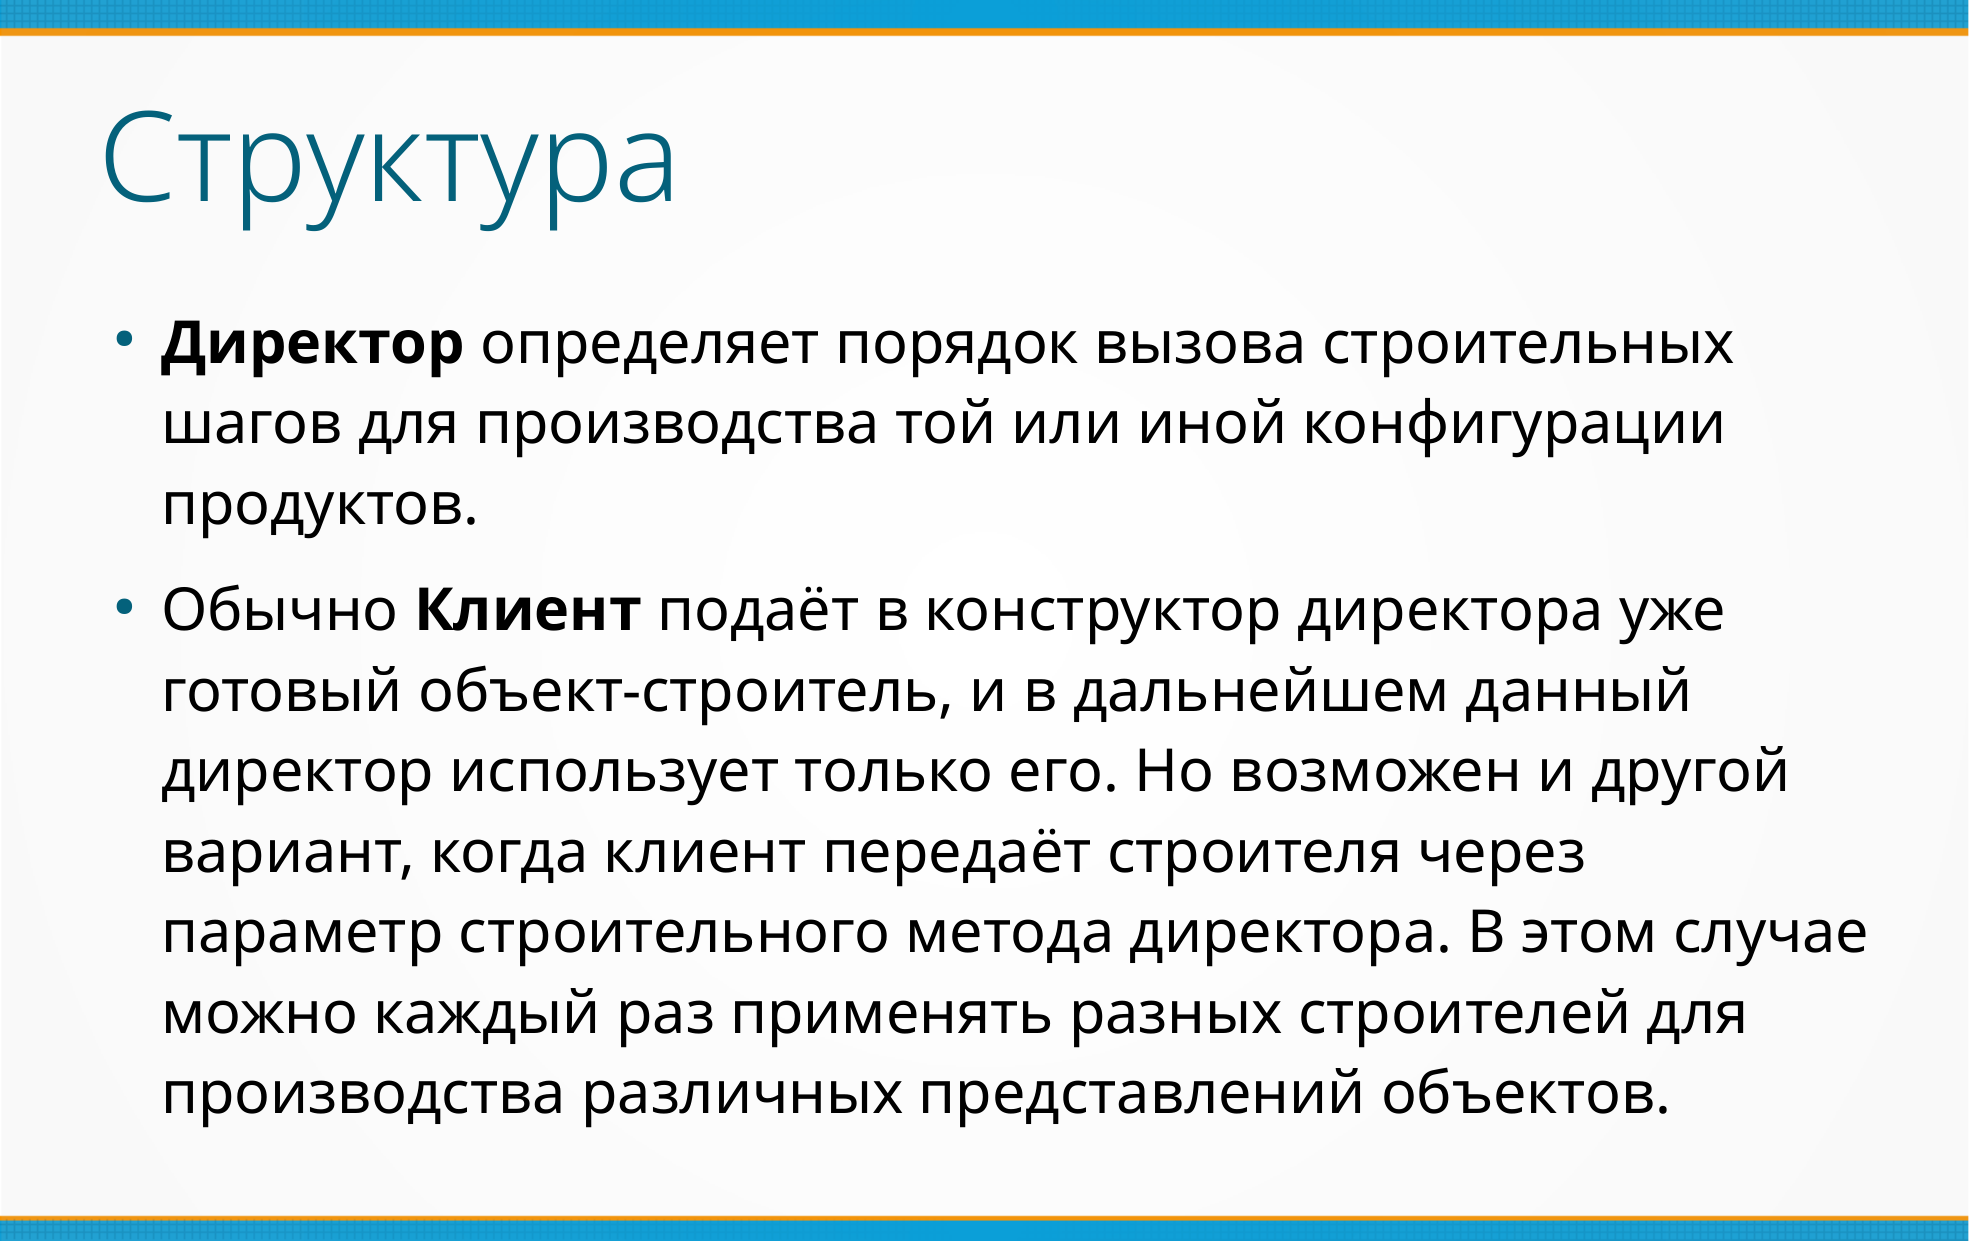

# Структура
Директор определяет порядок вызова строительных шагов для производства той или иной конфигурации продуктов.
Обычно Клиент подаёт в конструктор директора уже готовый объект-строитель, и в дальнейшем данный директор использует только его. Но возможен и другой вариант, когда клиент передаёт строителя через параметр строительного метода директора. В этом случае можно каждый раз применять разных строителей для производства различных представлений объектов.